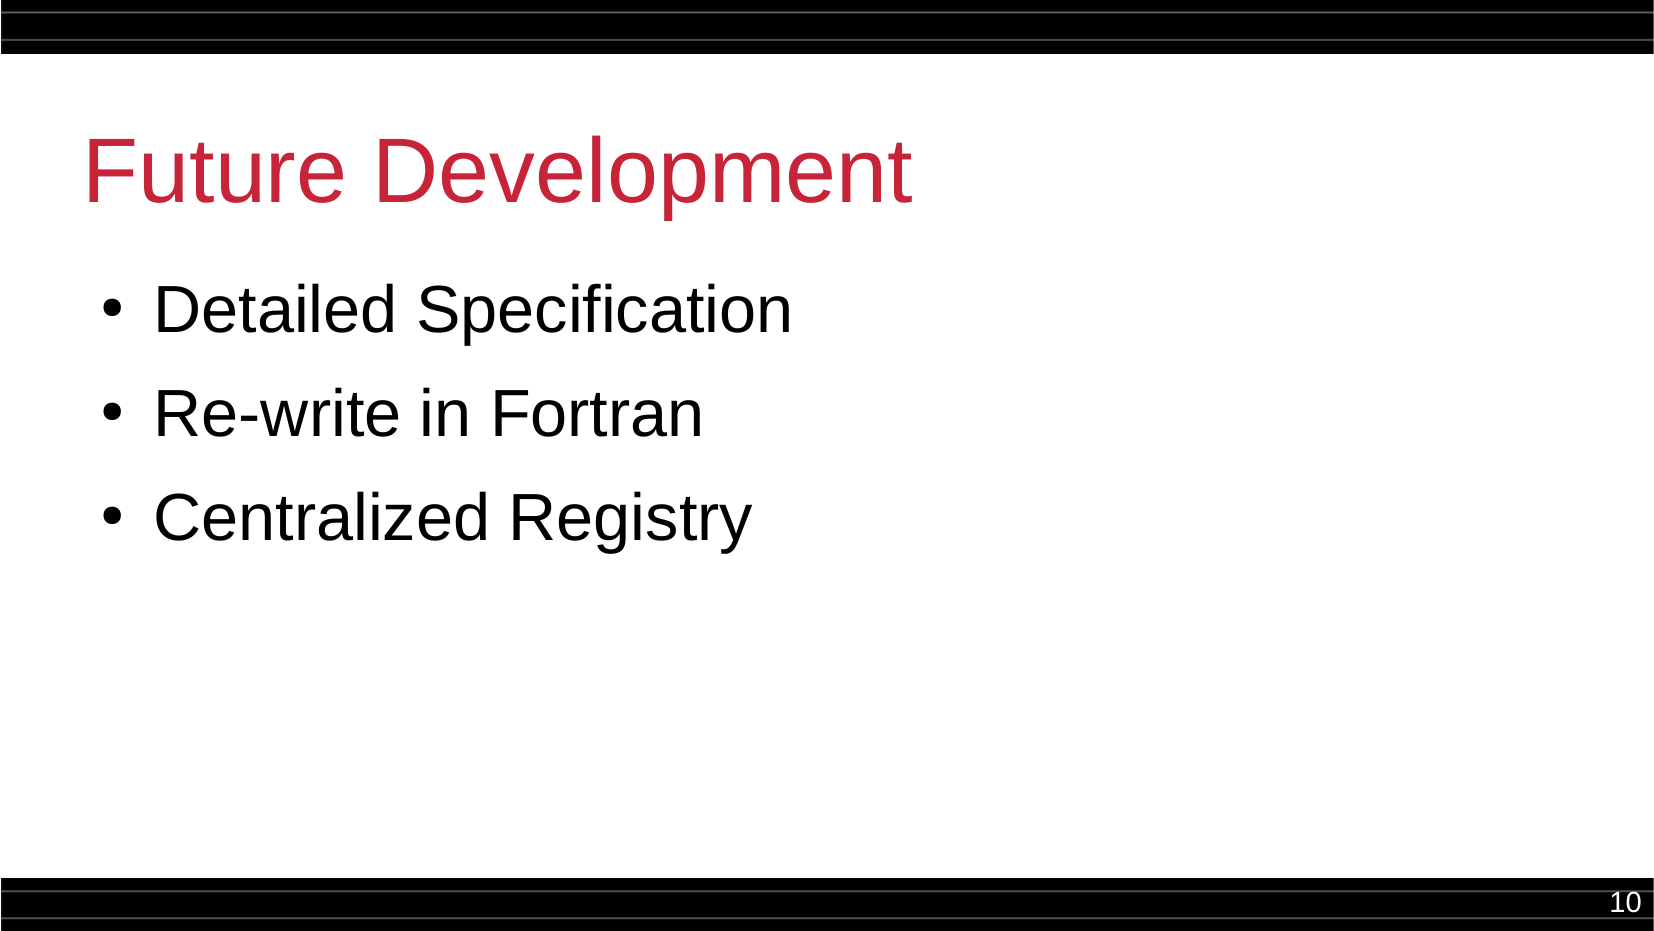

# Future Development
Detailed Specification
Re-write in Fortran
Centralized Registry